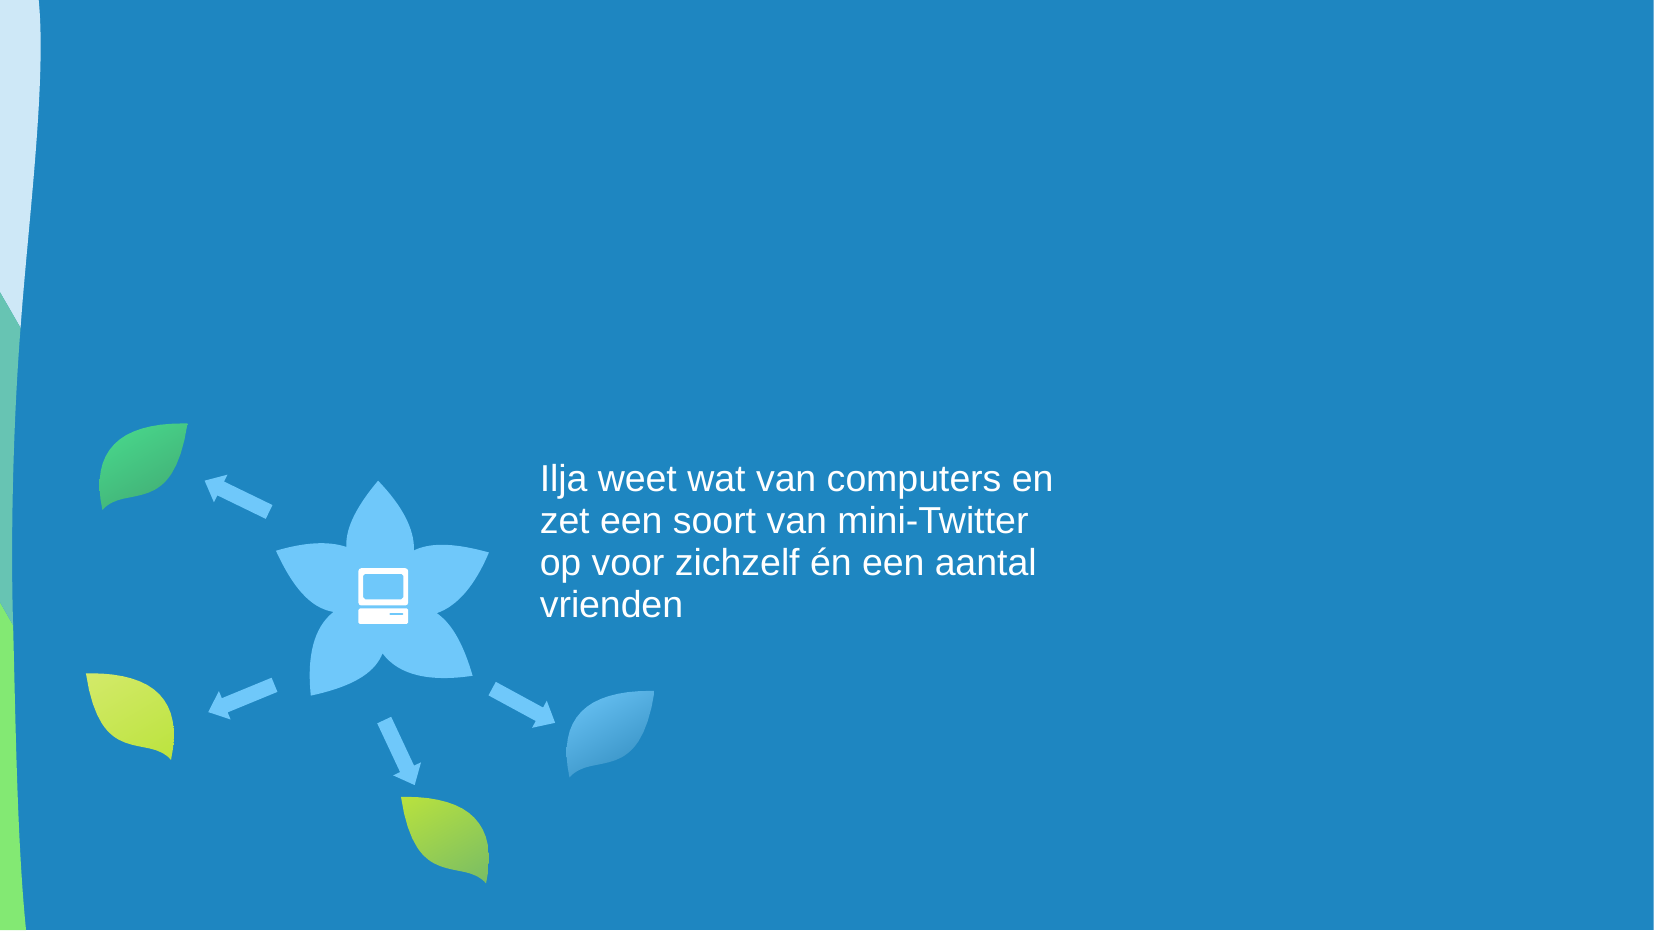

Ilja weet wat van computers en zet een soort van mini-Twitter op voor zichzelf én een aantal vrienden